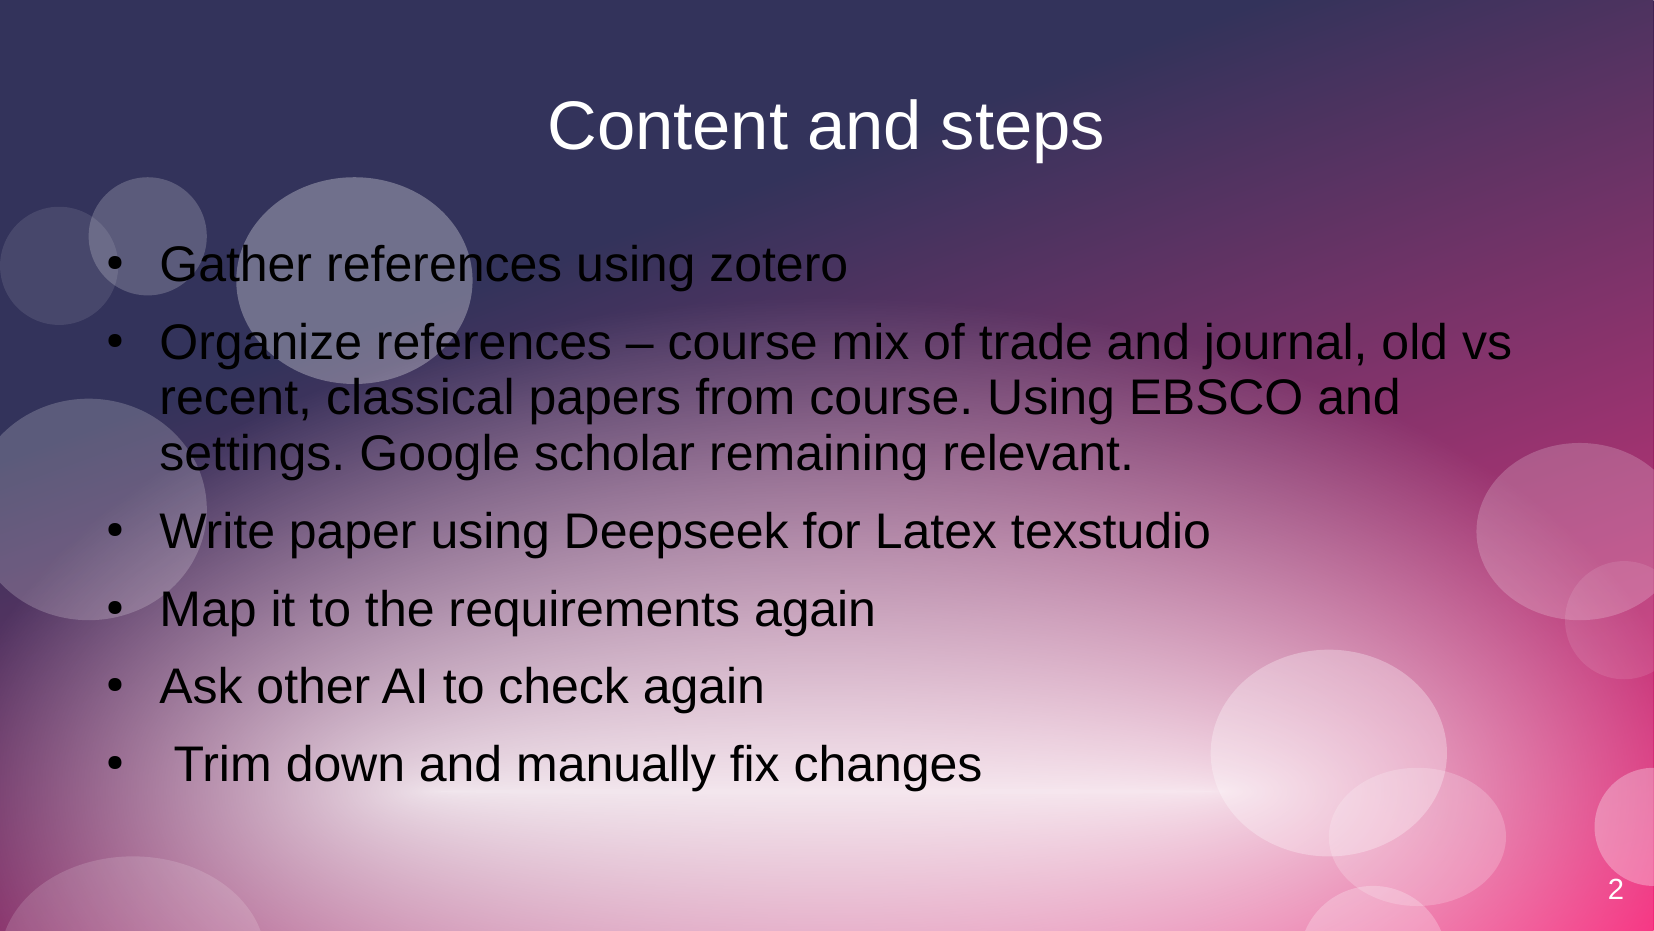

# Content and steps
Gather references using zotero
Organize references – course mix of trade and journal, old vs recent, classical papers from course. Using EBSCO and settings. Google scholar remaining relevant.
Write paper using Deepseek for Latex texstudio
Map it to the requirements again
Ask other AI to check again
 Trim down and manually fix changes